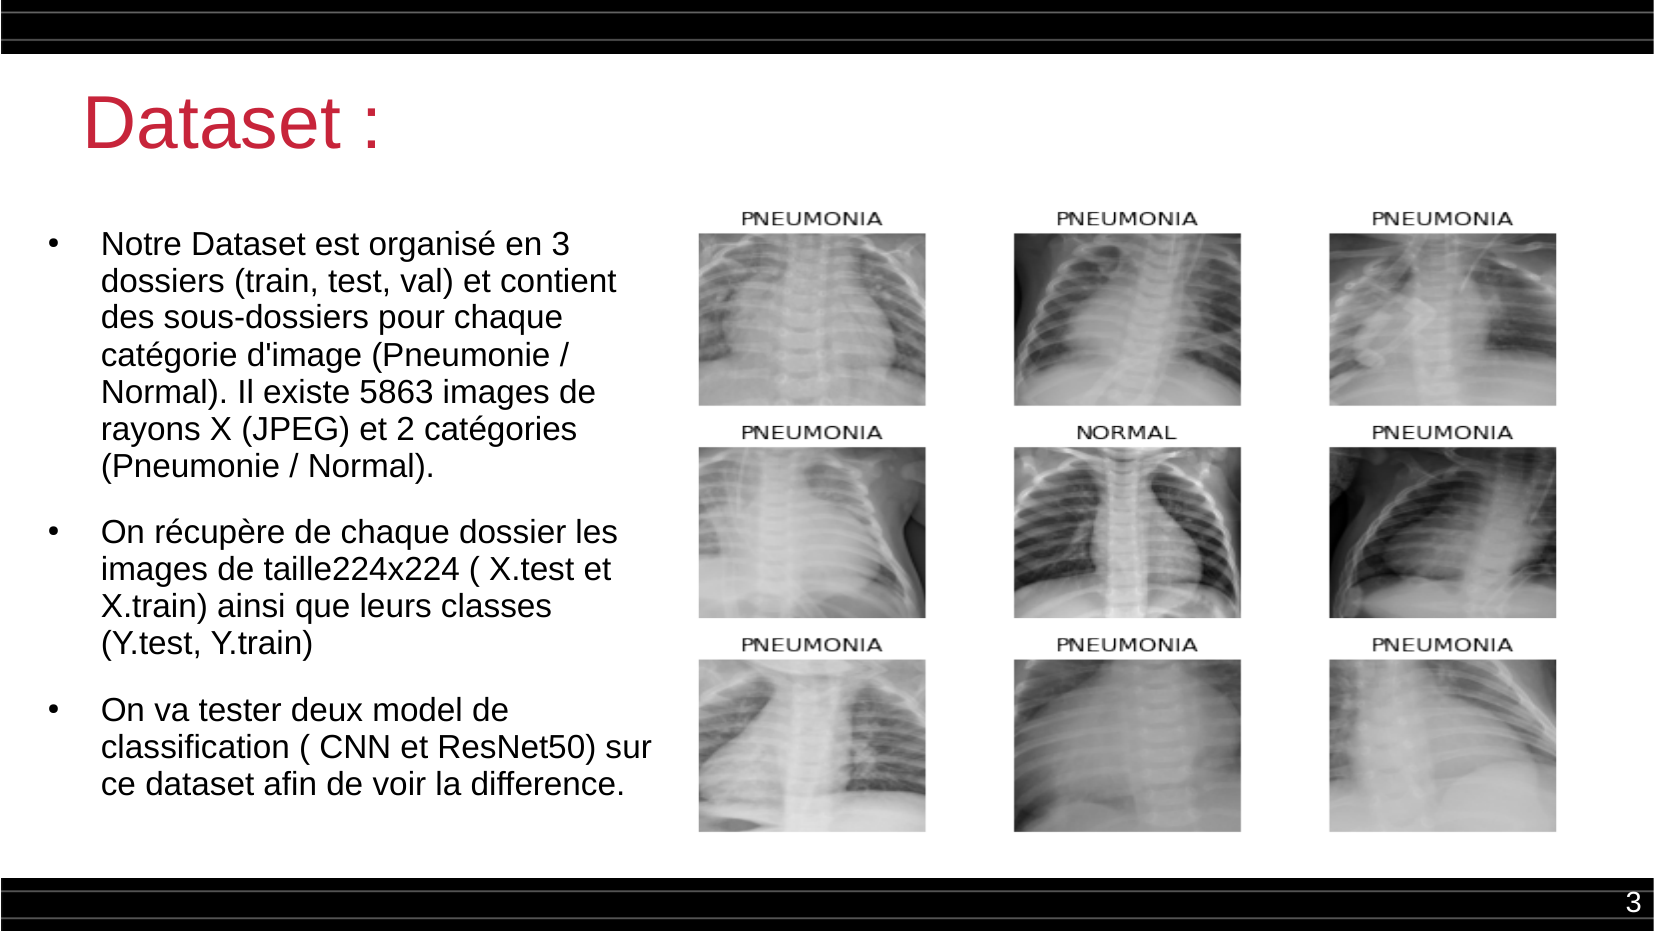

# Dataset :
Notre Dataset est organisé en 3 dossiers (train, test, val) et contient des sous-dossiers pour chaque catégorie d'image (Pneumonie / Normal). Il existe 5863 images de rayons X (JPEG) et 2 catégories (Pneumonie / Normal).
On récupère de chaque dossier les images de taille224x224 ( X.test et X.train) ainsi que leurs classes (Y.test, Y.train)
On va tester deux model de classification ( CNN et ResNet50) sur ce dataset afin de voir la difference.